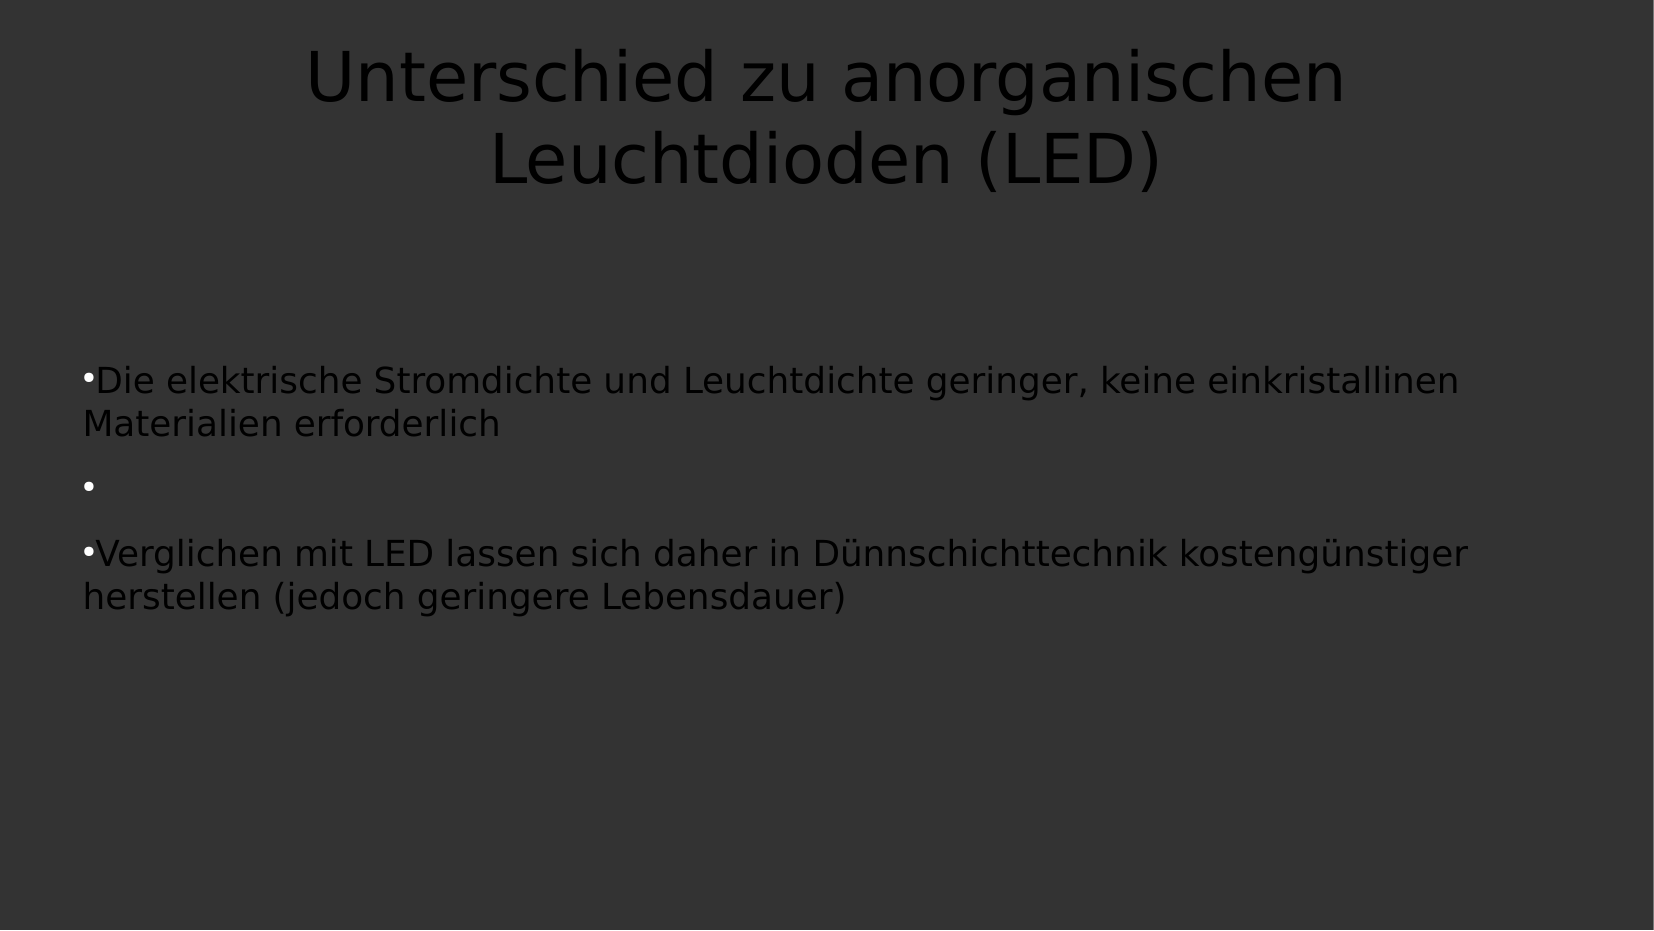

# Unterschied zu anorganischen Leuchtdioden (LED)
Die elektrische Stromdichte und Leuchtdichte geringer, keine einkristallinen Materialien erforderlich
Verglichen mit LED lassen sich daher in Dünnschichttechnik kostengünstiger herstellen (jedoch geringere Lebensdauer)